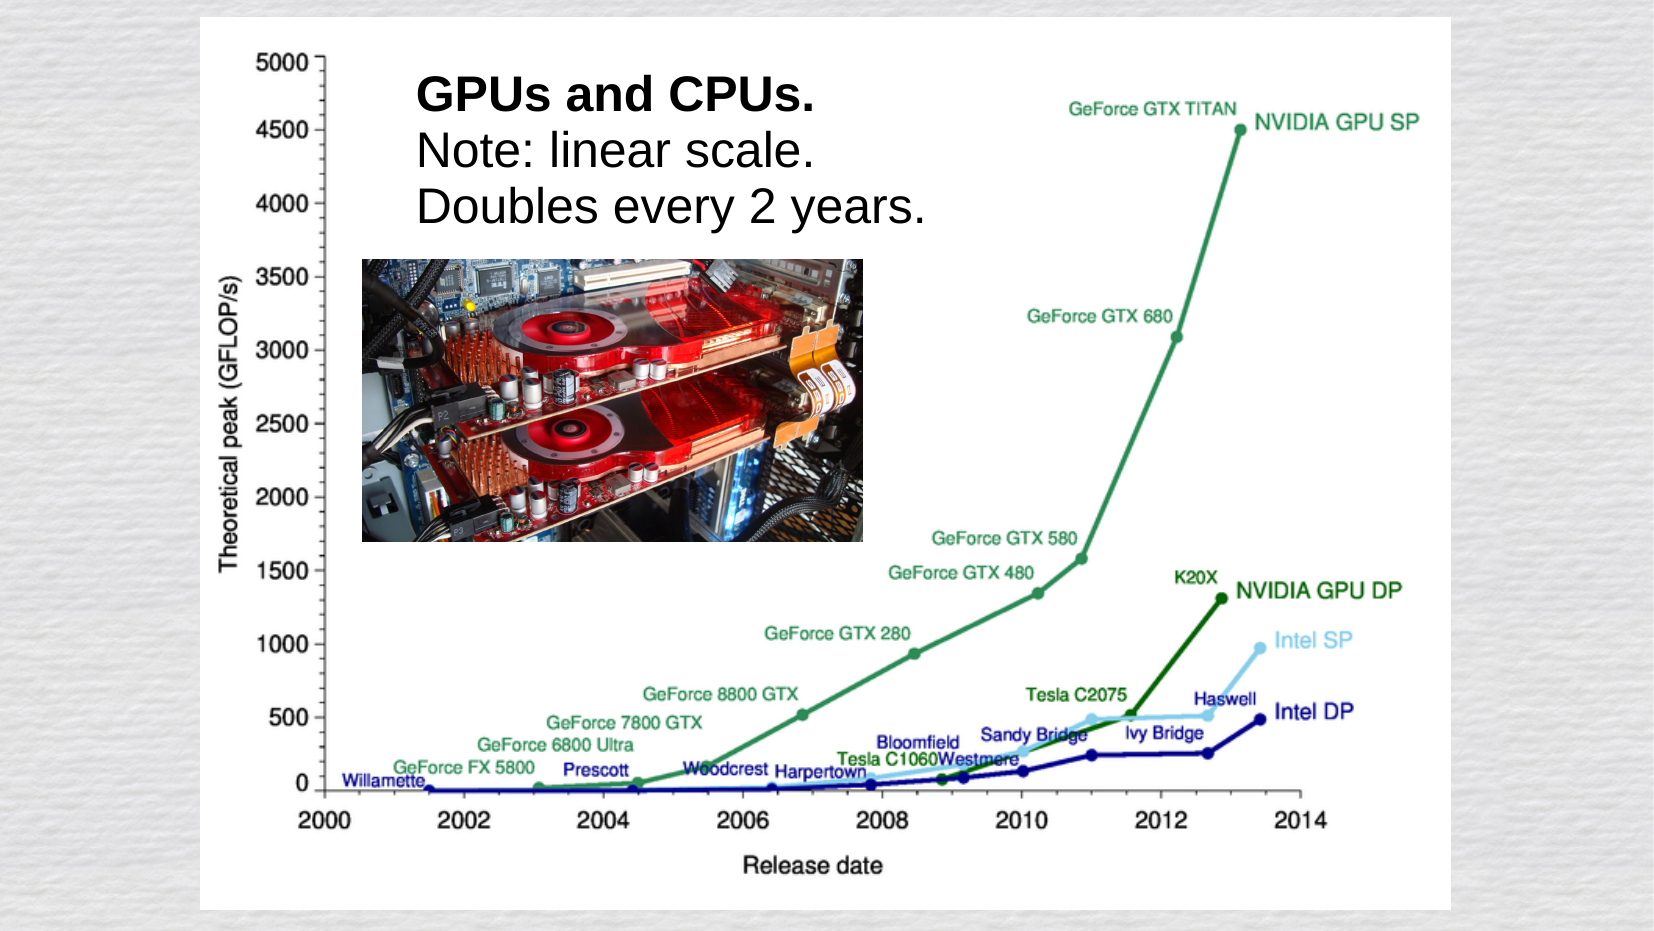

GPUs and CPUs.
Note: linear scale.
Doubles every 2 years.